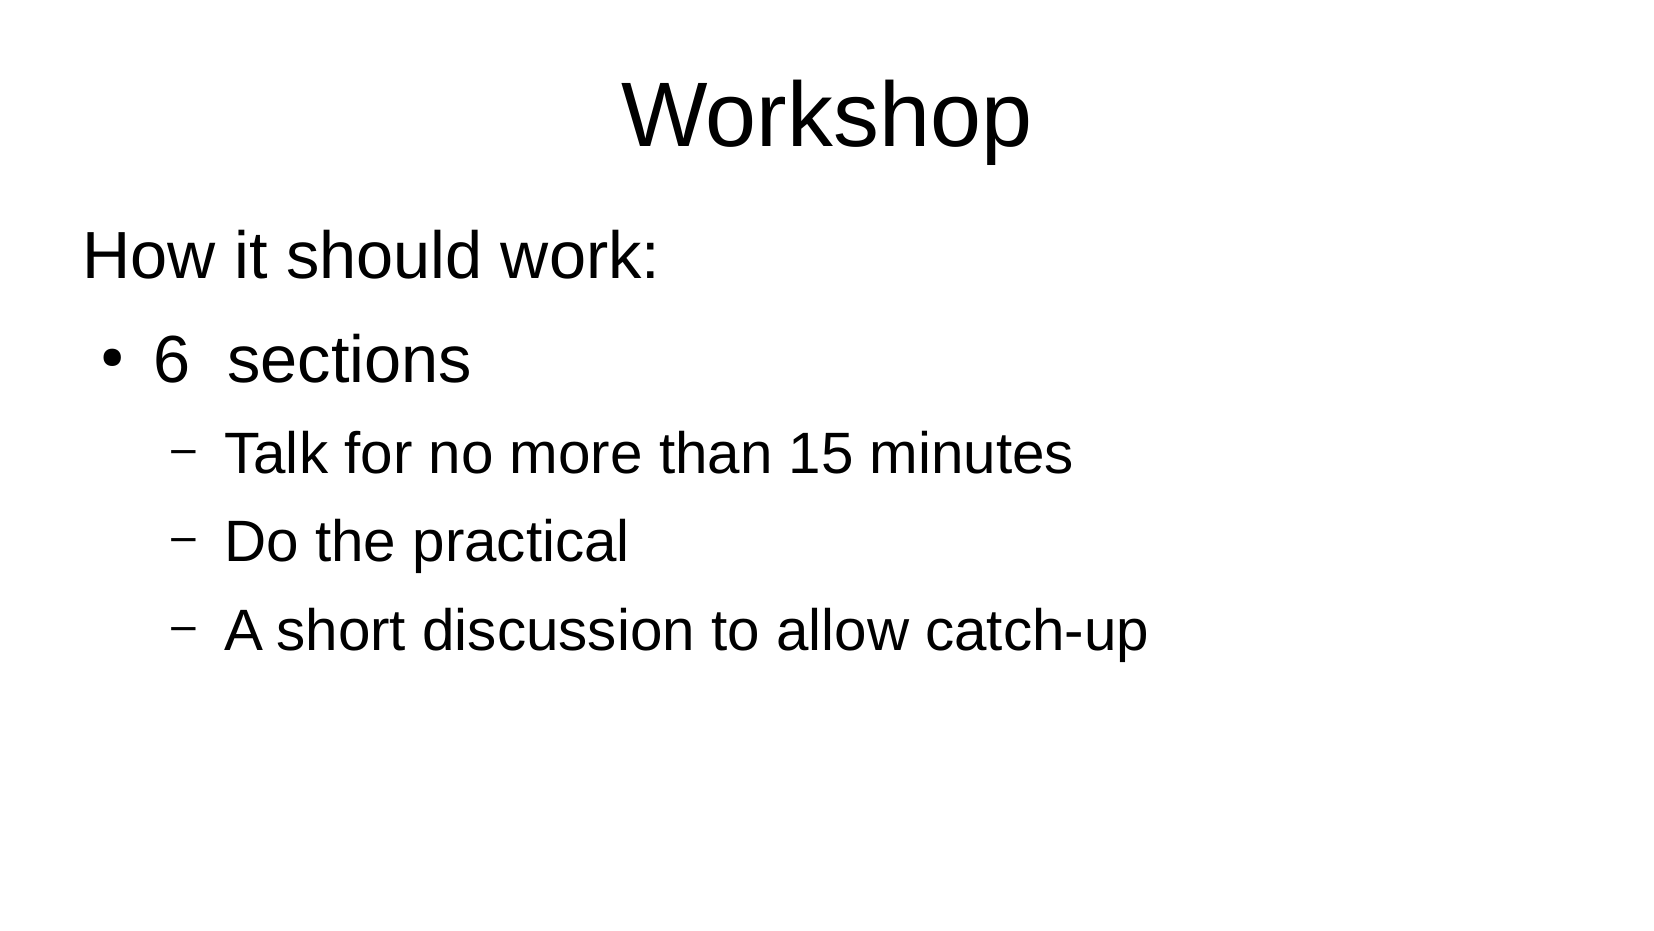

# Workshop
How it should work:
6 sections
Talk for no more than 15 minutes
Do the practical
A short discussion to allow catch-up